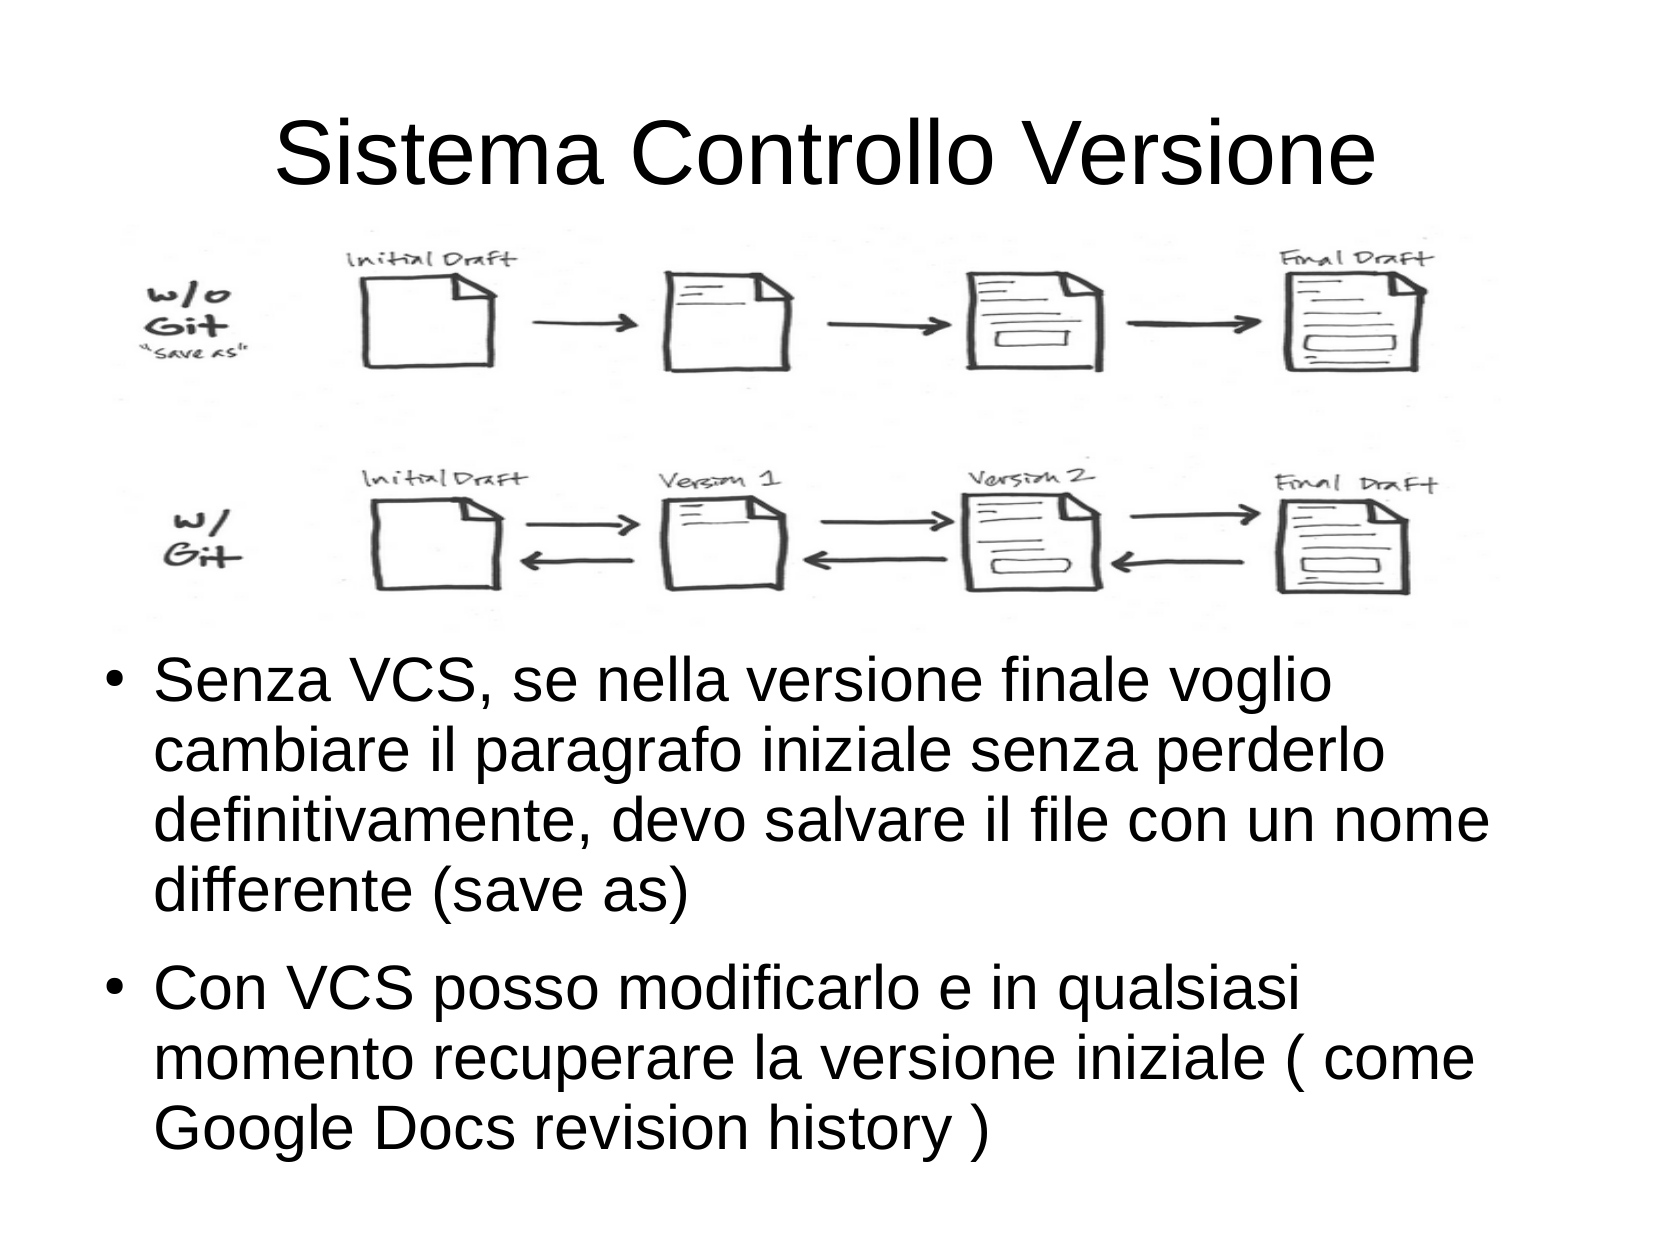

# Sistema Controllo Versione
Senza VCS, se nella versione finale voglio cambiare il paragrafo iniziale senza perderlo definitivamente, devo salvare il file con un nome differente (save as)
Con VCS posso modificarlo e in qualsiasi momento recuperare la versione iniziale ( come Google Docs revision history )